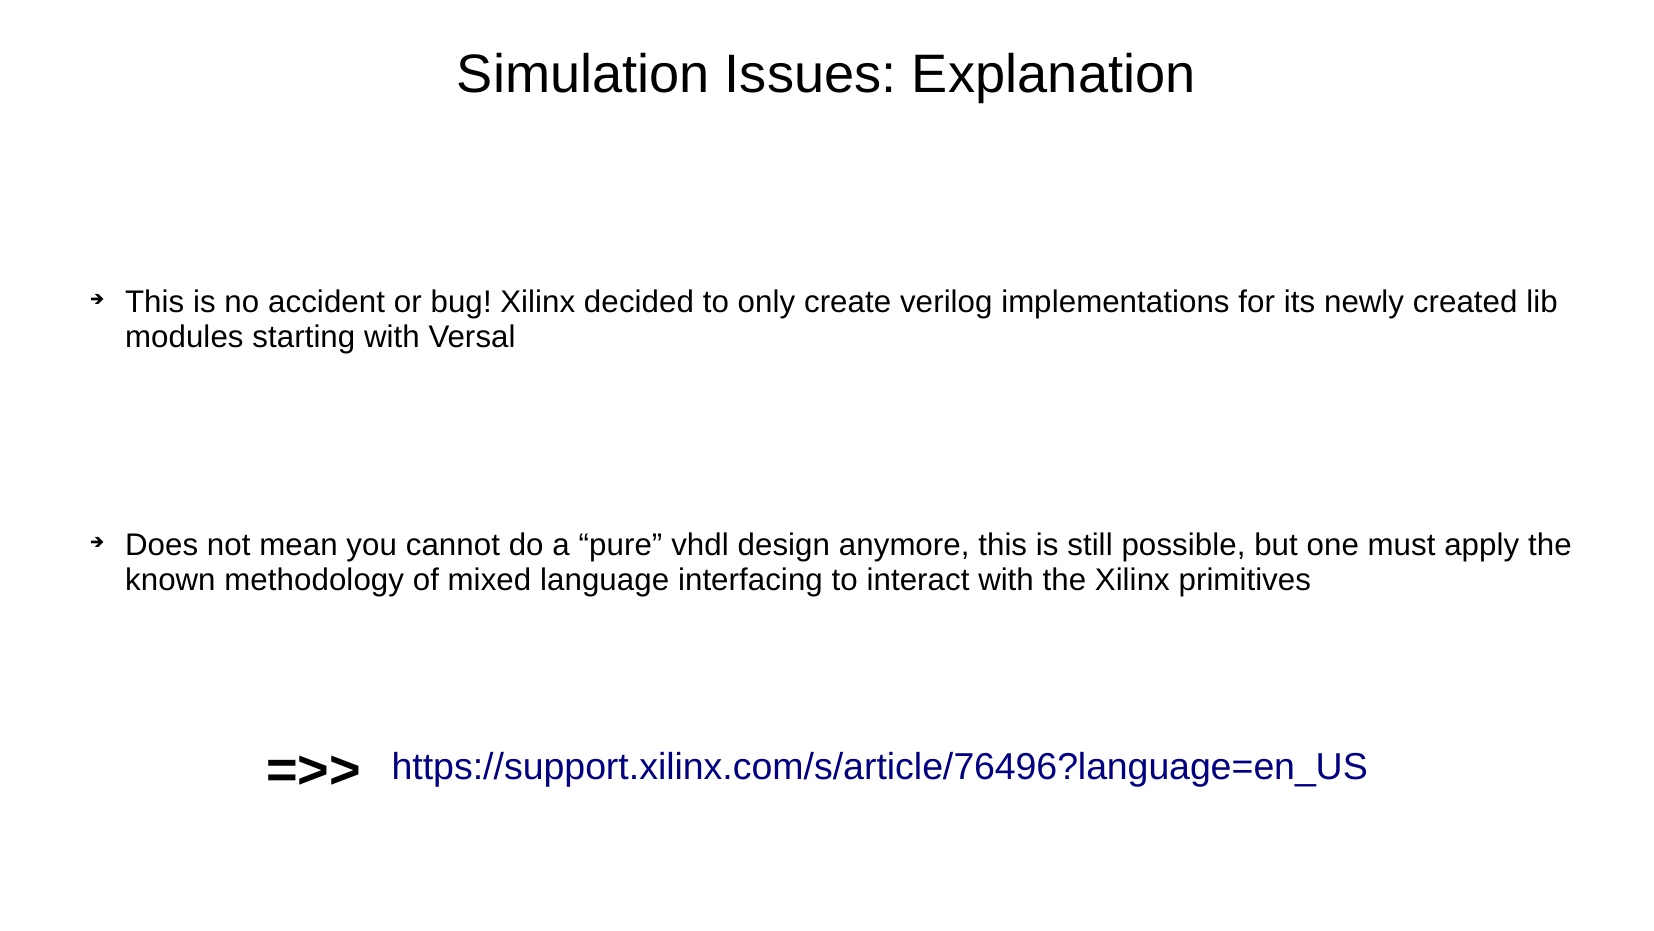

# Simulation Issues: Explanation
This is no accident or bug! Xilinx decided to only create verilog implementations for its newly created lib modules starting with Versal
Does not mean you cannot do a “pure” vhdl design anymore, this is still possible, but one must apply the known methodology of mixed language interfacing to interact with the Xilinx primitives
=>>
https://support.xilinx.com/s/article/76496?language=en_US